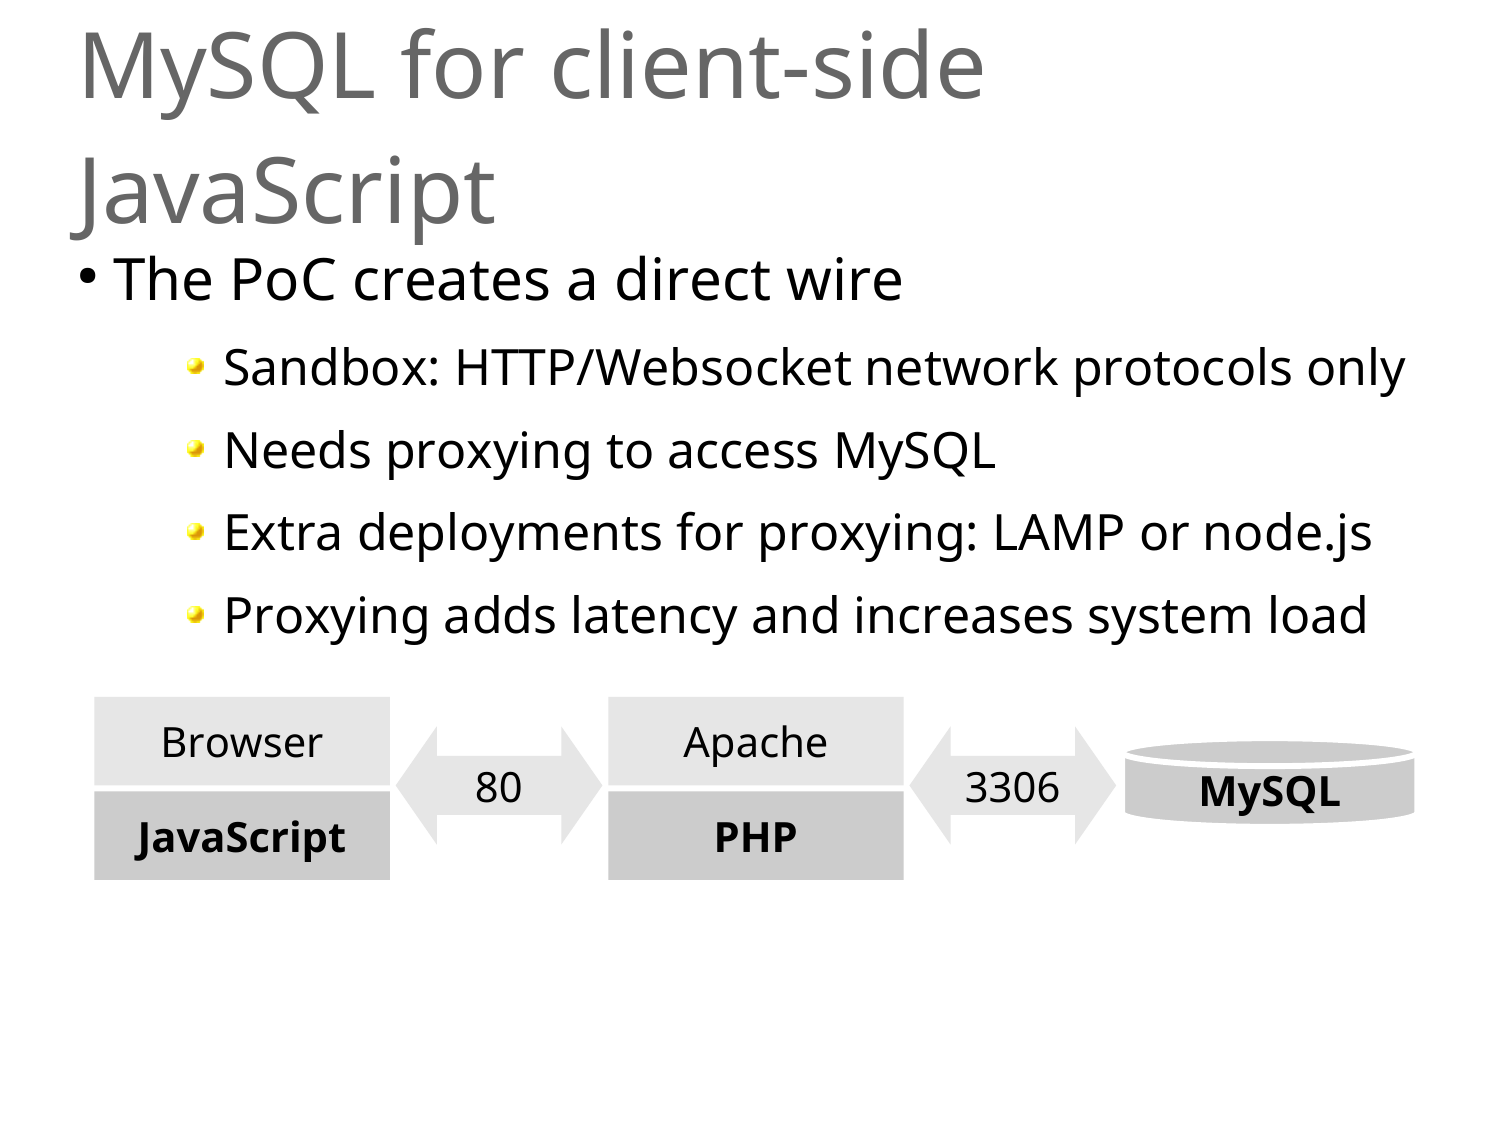

MySQL for client-side JavaScript
# The PoC creates a direct wire
Sandbox: HTTP/Websocket network protocols only
Needs proxying to access MySQL
Extra deployments for proxying: LAMP or node.js
Proxying adds latency and increases system load
Browser
Apache
80
3306
MySQL
JavaScript
PHP